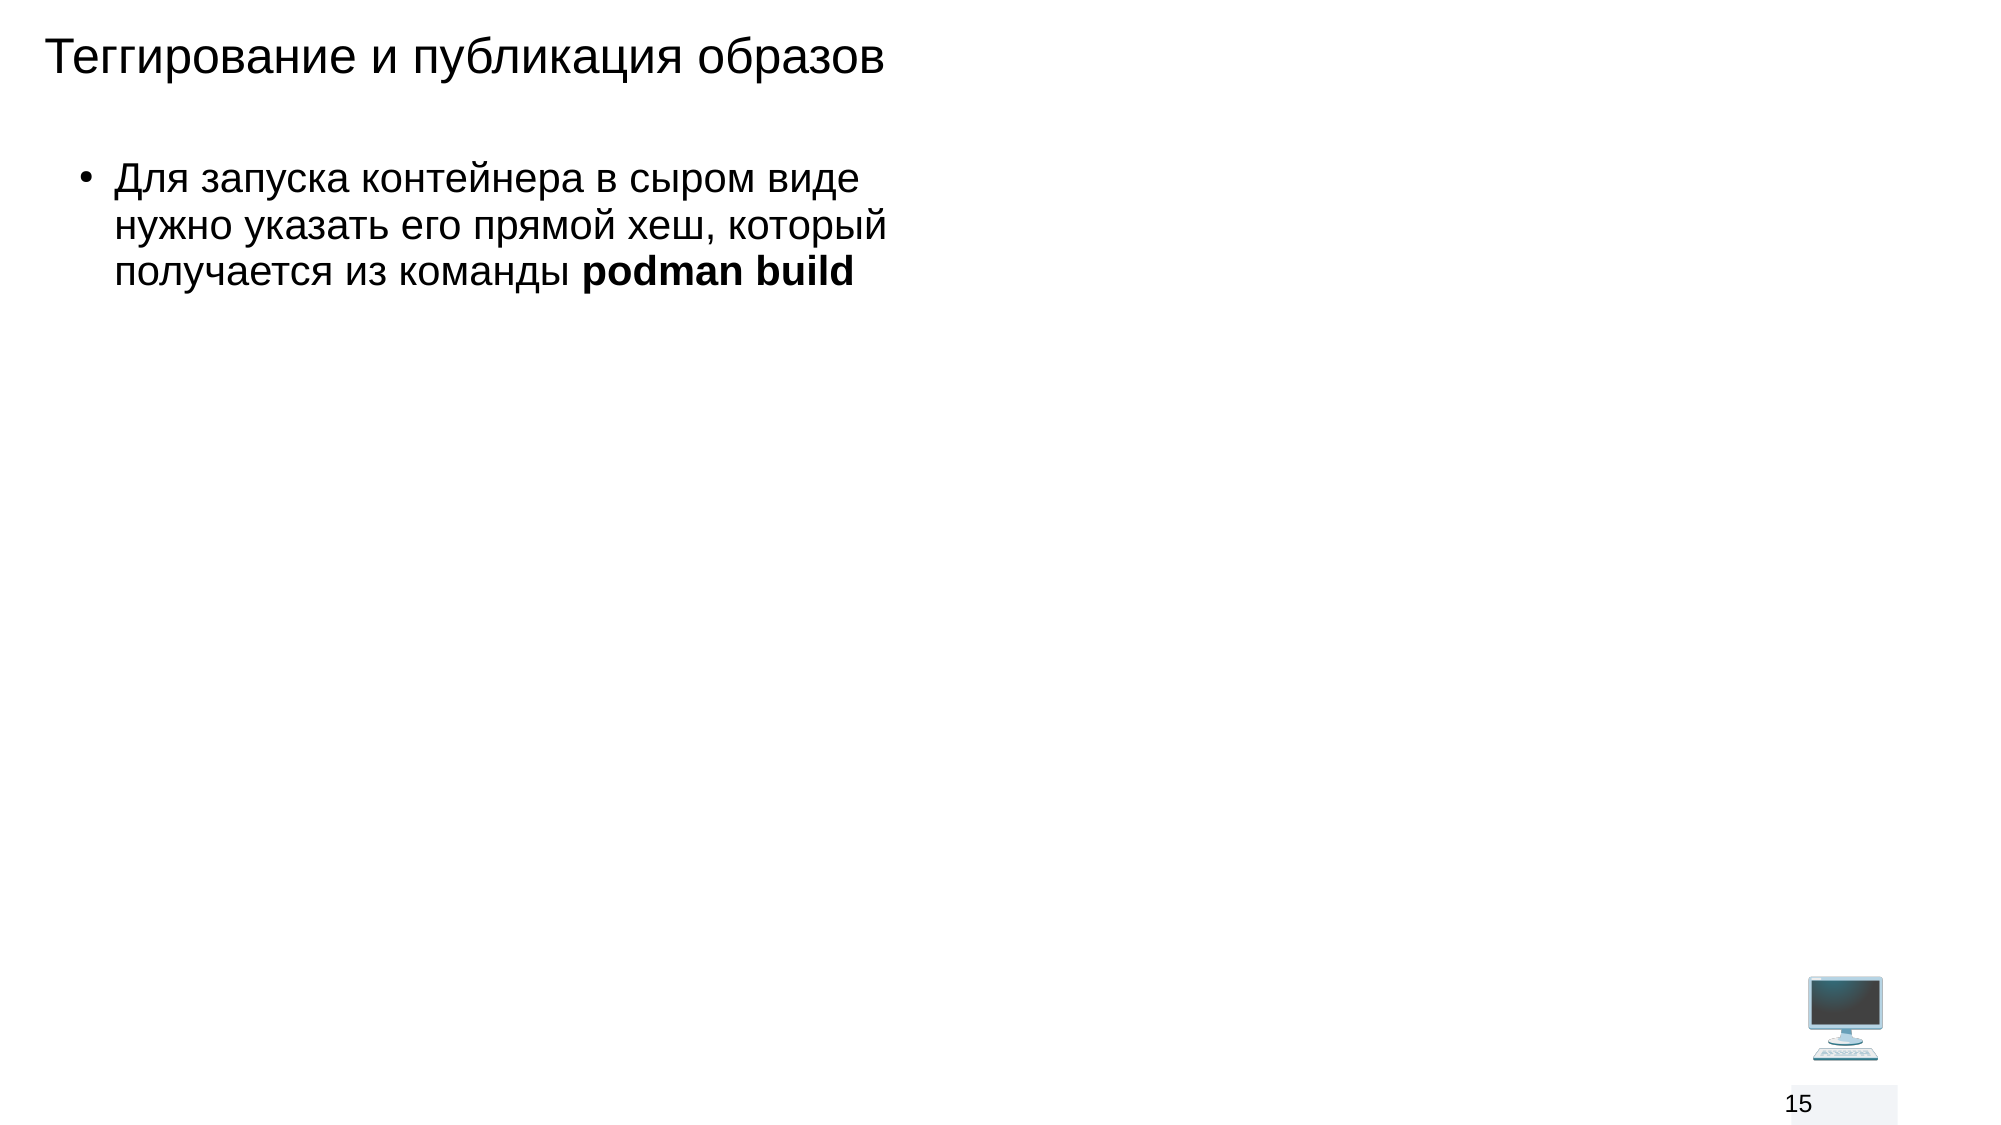

Теггирование и публикация образов
Для запуска контейнера в сыром виде нужно указать его прямой хеш, который получается из команды podman build